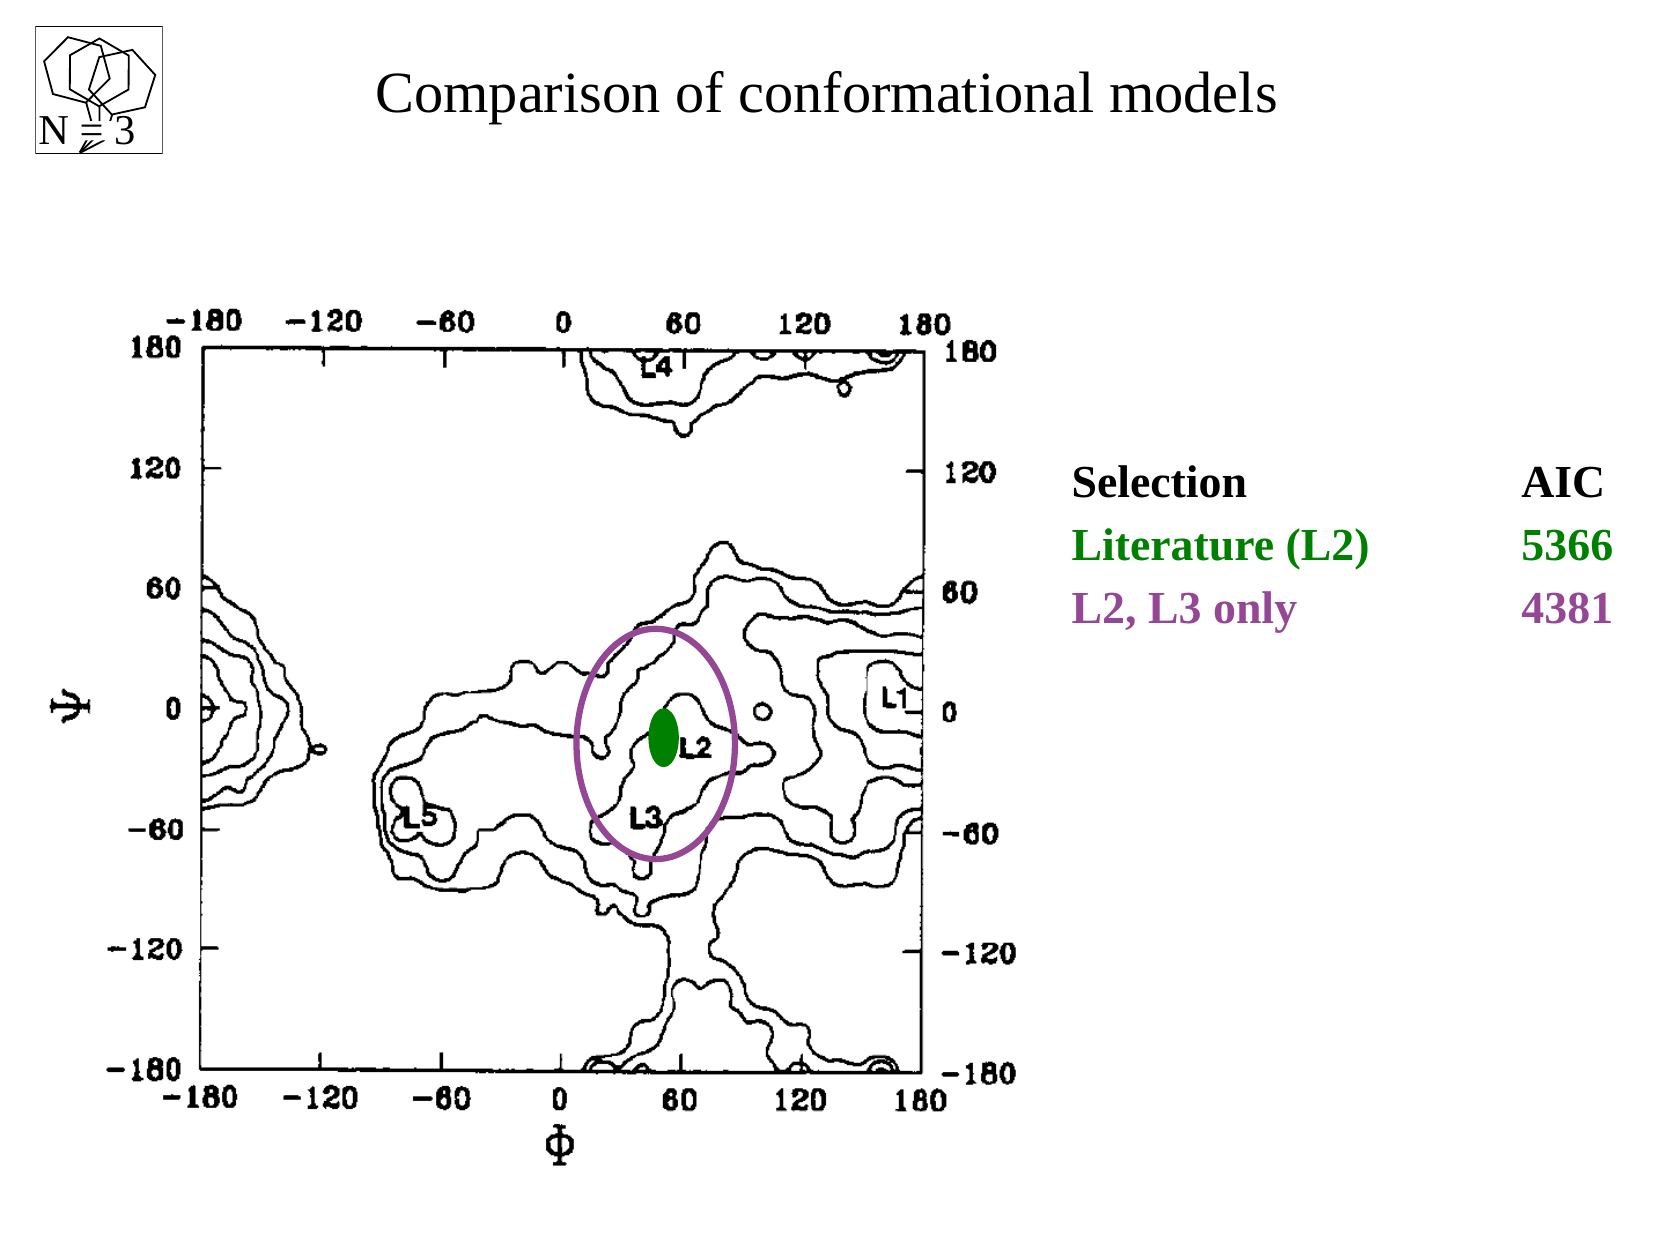

Comparison of conformational models
Selection		AIC
Literature (L2)		5366
L2, L3 only		4381